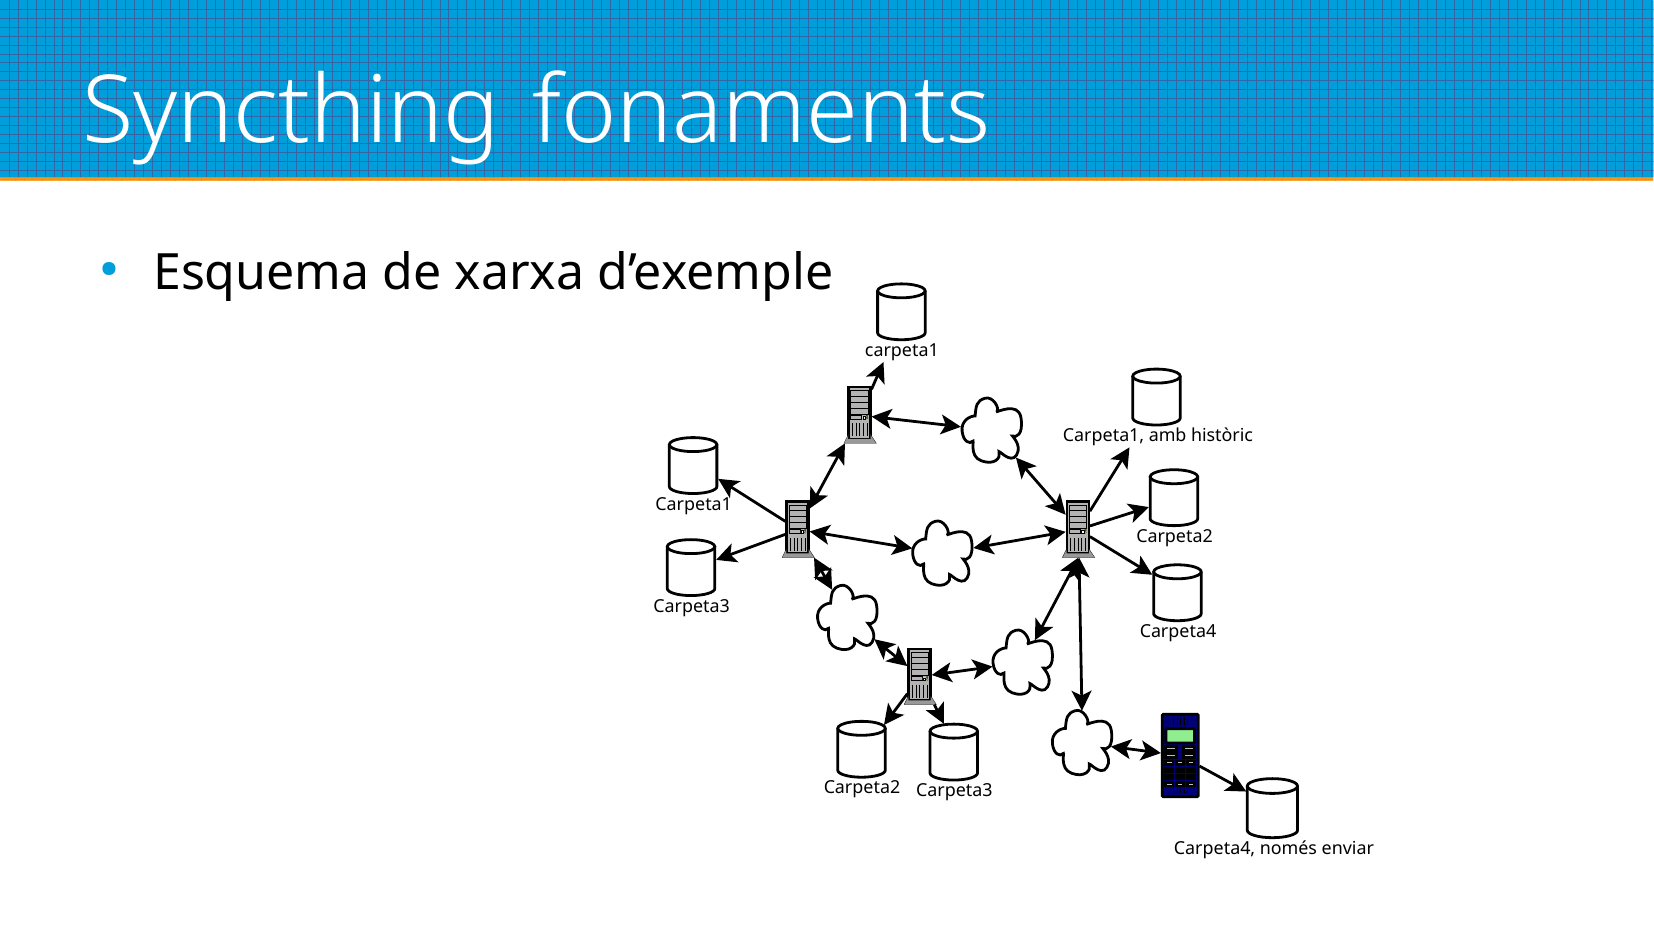

# Syncthing	fonaments
Esquema de xarxa d’exemple